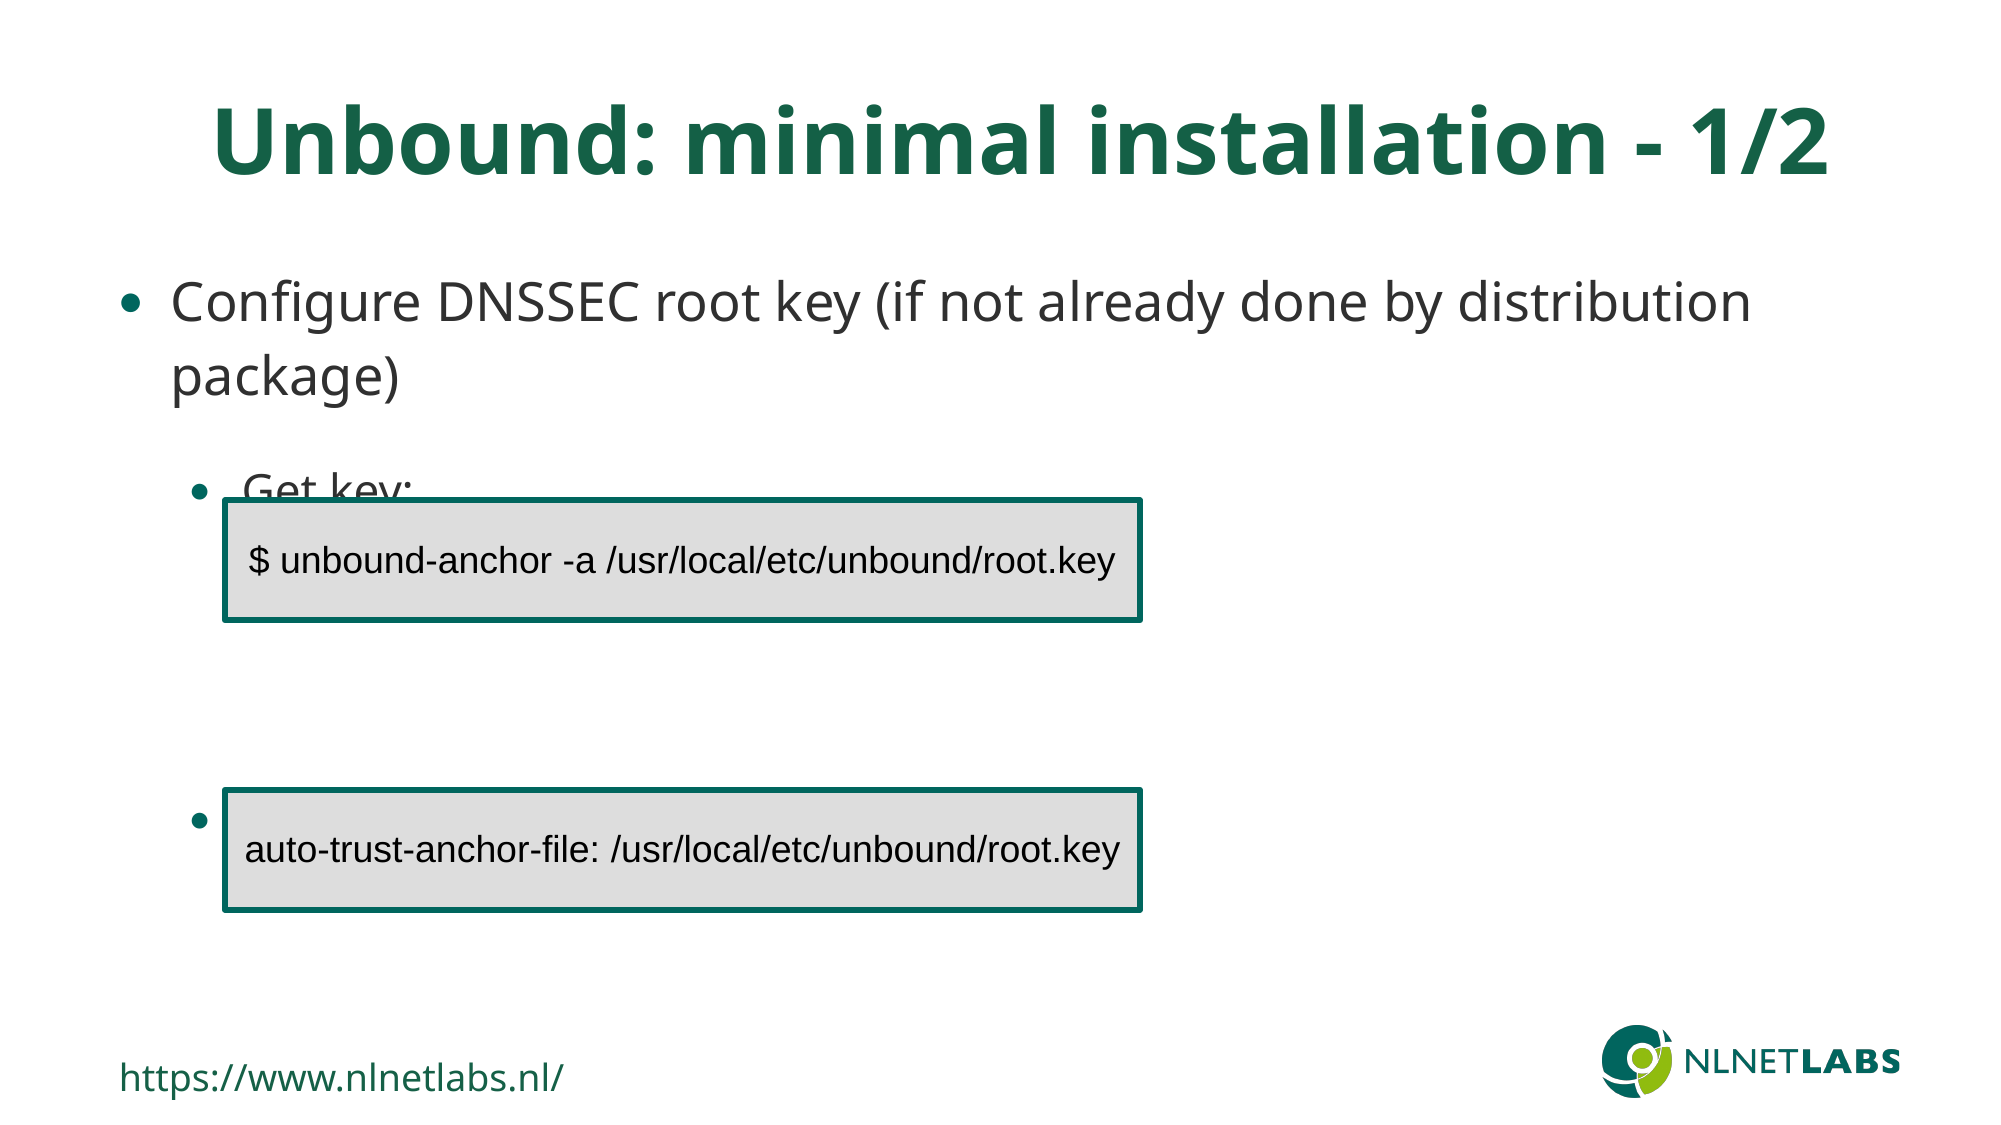

# Unbound: minimal installation - 1/2
Configure DNSSEC root key (if not already done by distribution package)
Get key:
Add key to Unbound config:
$ unbound-anchor -a /usr/local/etc/unbound/root.key
auto-trust-anchor-file: /usr/local/etc/unbound/root.key